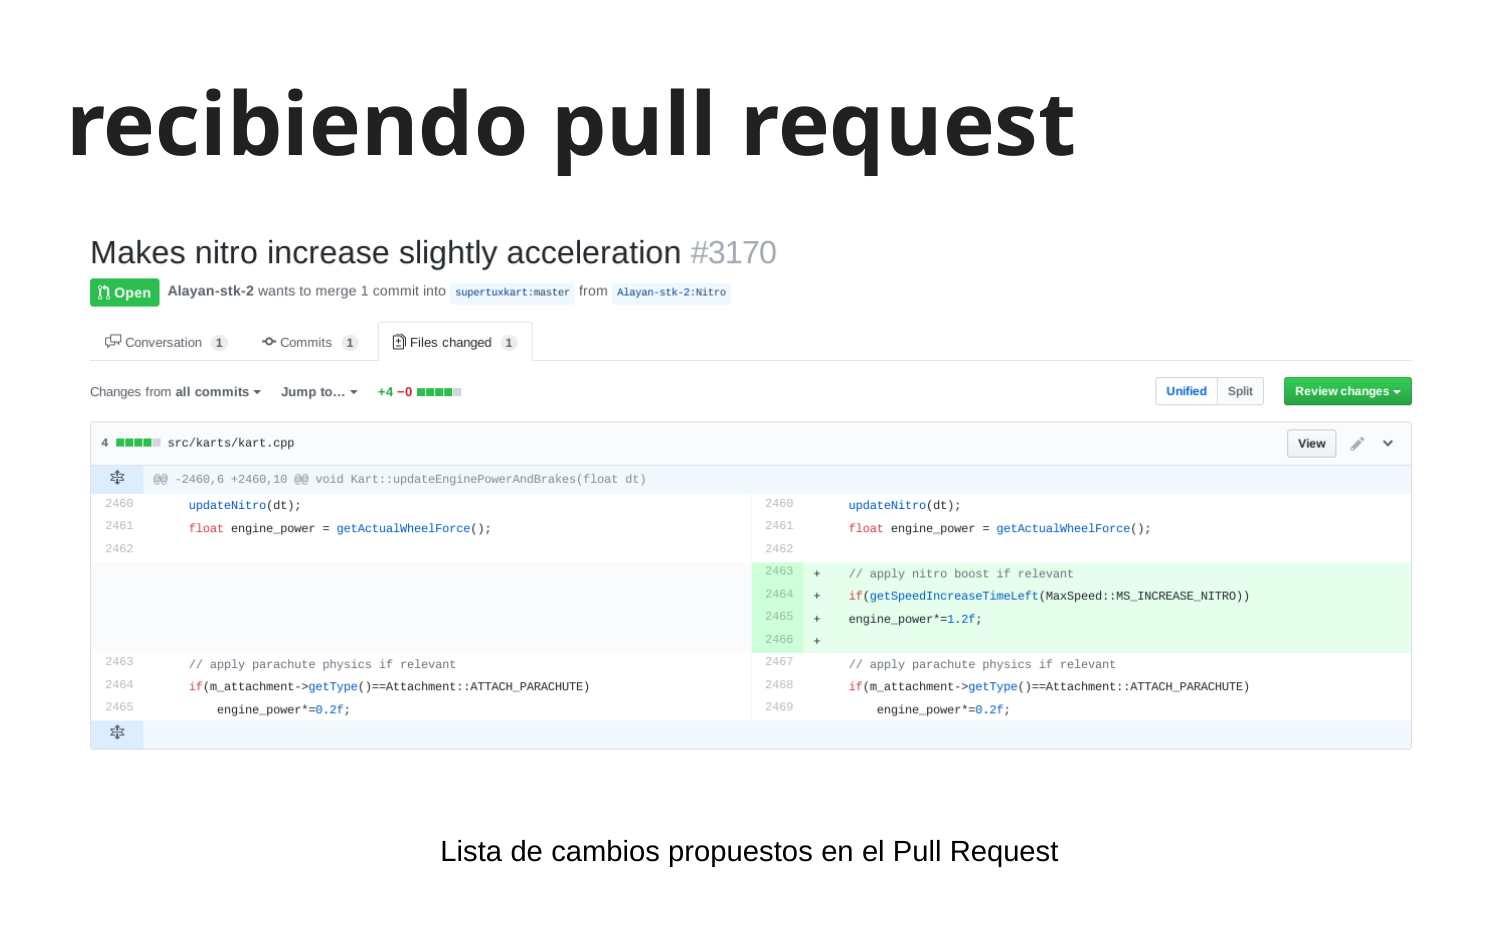

# recibiendo pull request
Lista de cambios propuestos en el Pull Request